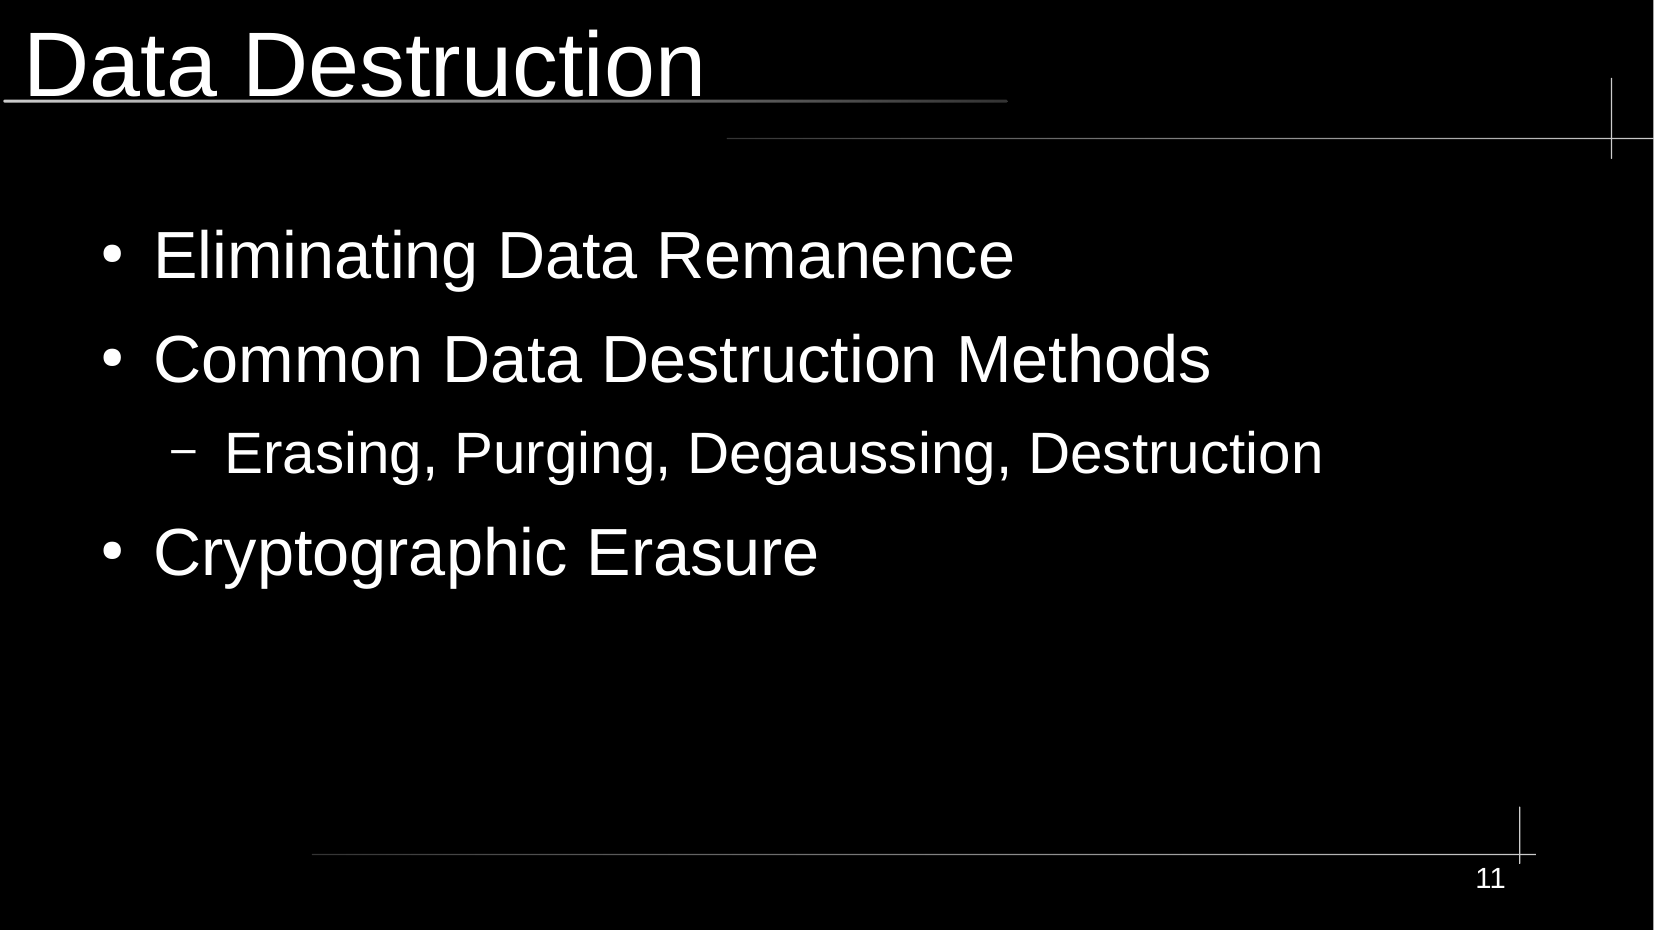

# Data Destruction
Eliminating Data Remanence
Common Data Destruction Methods
Erasing, Purging, Degaussing, Destruction
Cryptographic Erasure
11